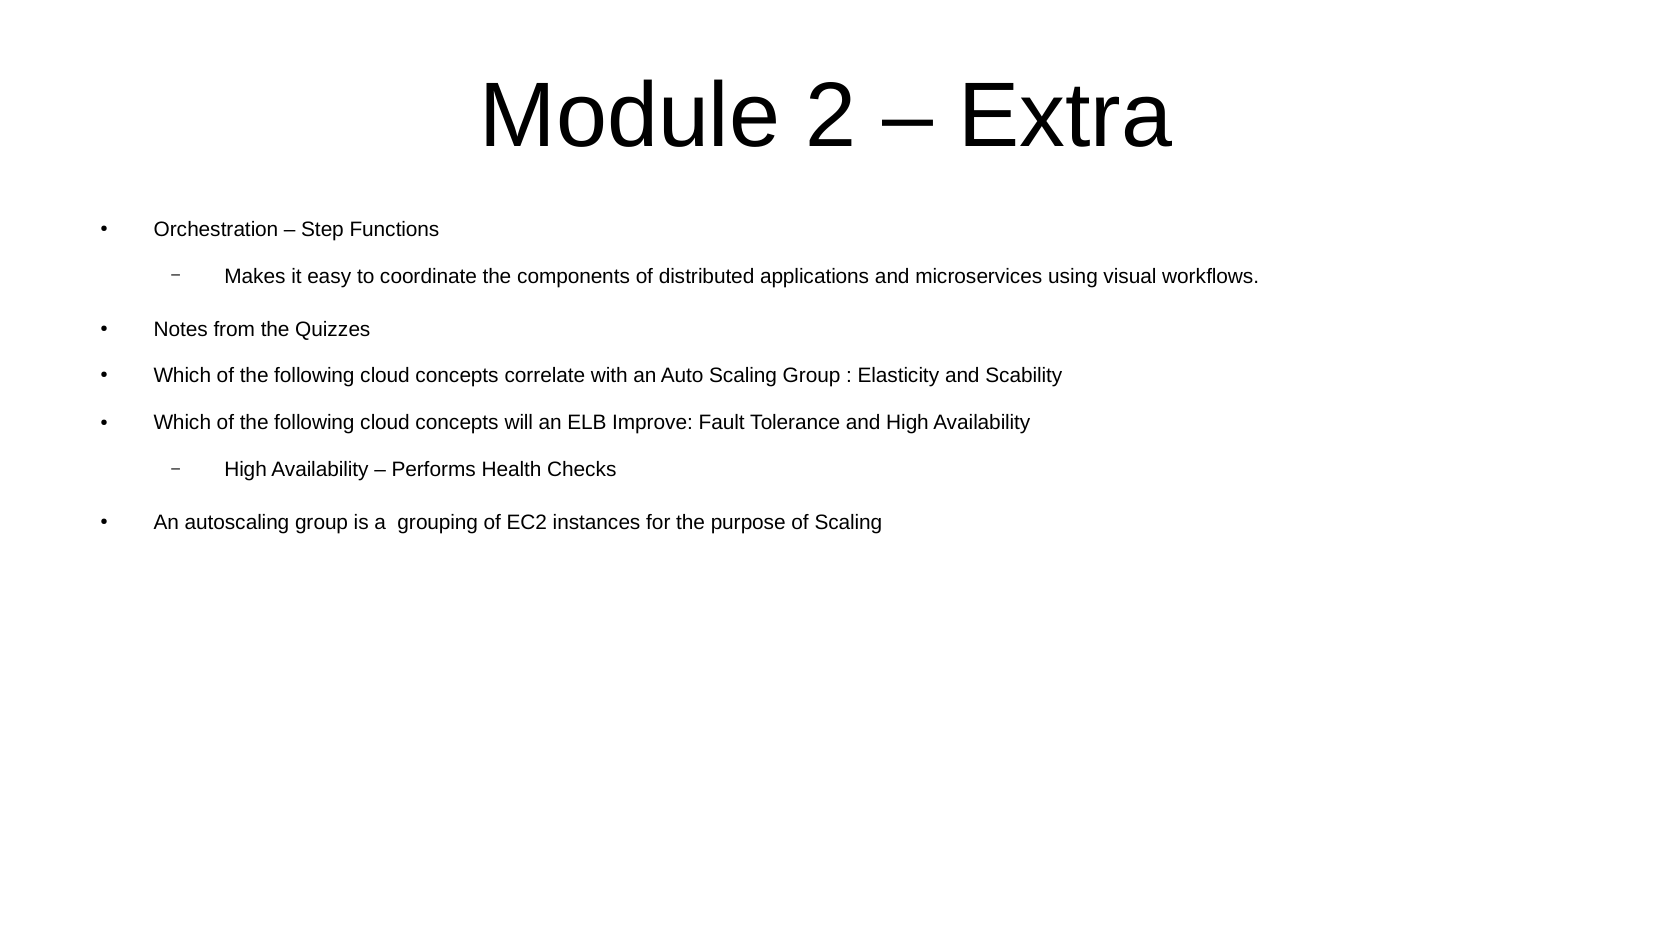

# Module 2 – Extra
Orchestration – Step Functions
Makes it easy to coordinate the components of distributed applications and microservices using visual workflows.
Notes from the Quizzes
Which of the following cloud concepts correlate with an Auto Scaling Group : Elasticity and Scability
Which of the following cloud concepts will an ELB Improve: Fault Tolerance and High Availability
High Availability – Performs Health Checks
An autoscaling group is a grouping of EC2 instances for the purpose of Scaling